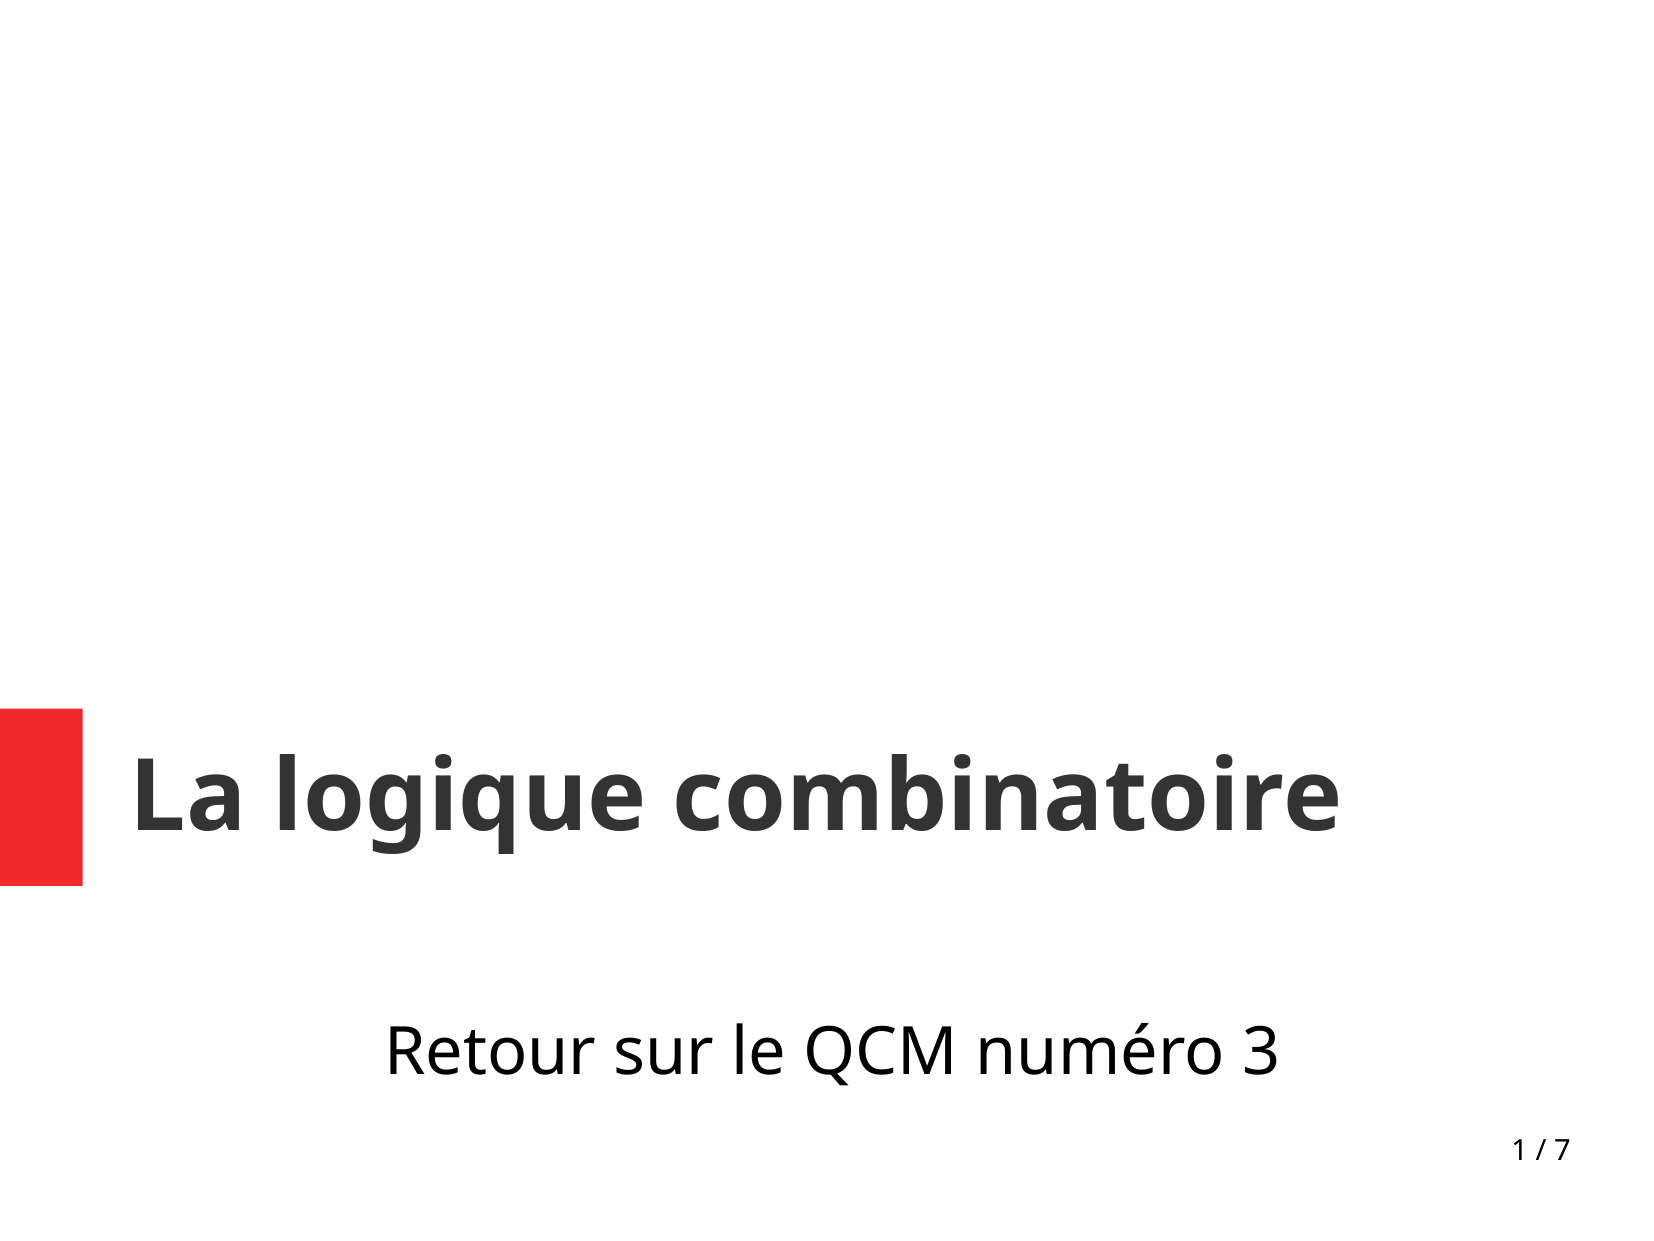

# La logique combinatoire
Retour sur le QCM numéro 3
1